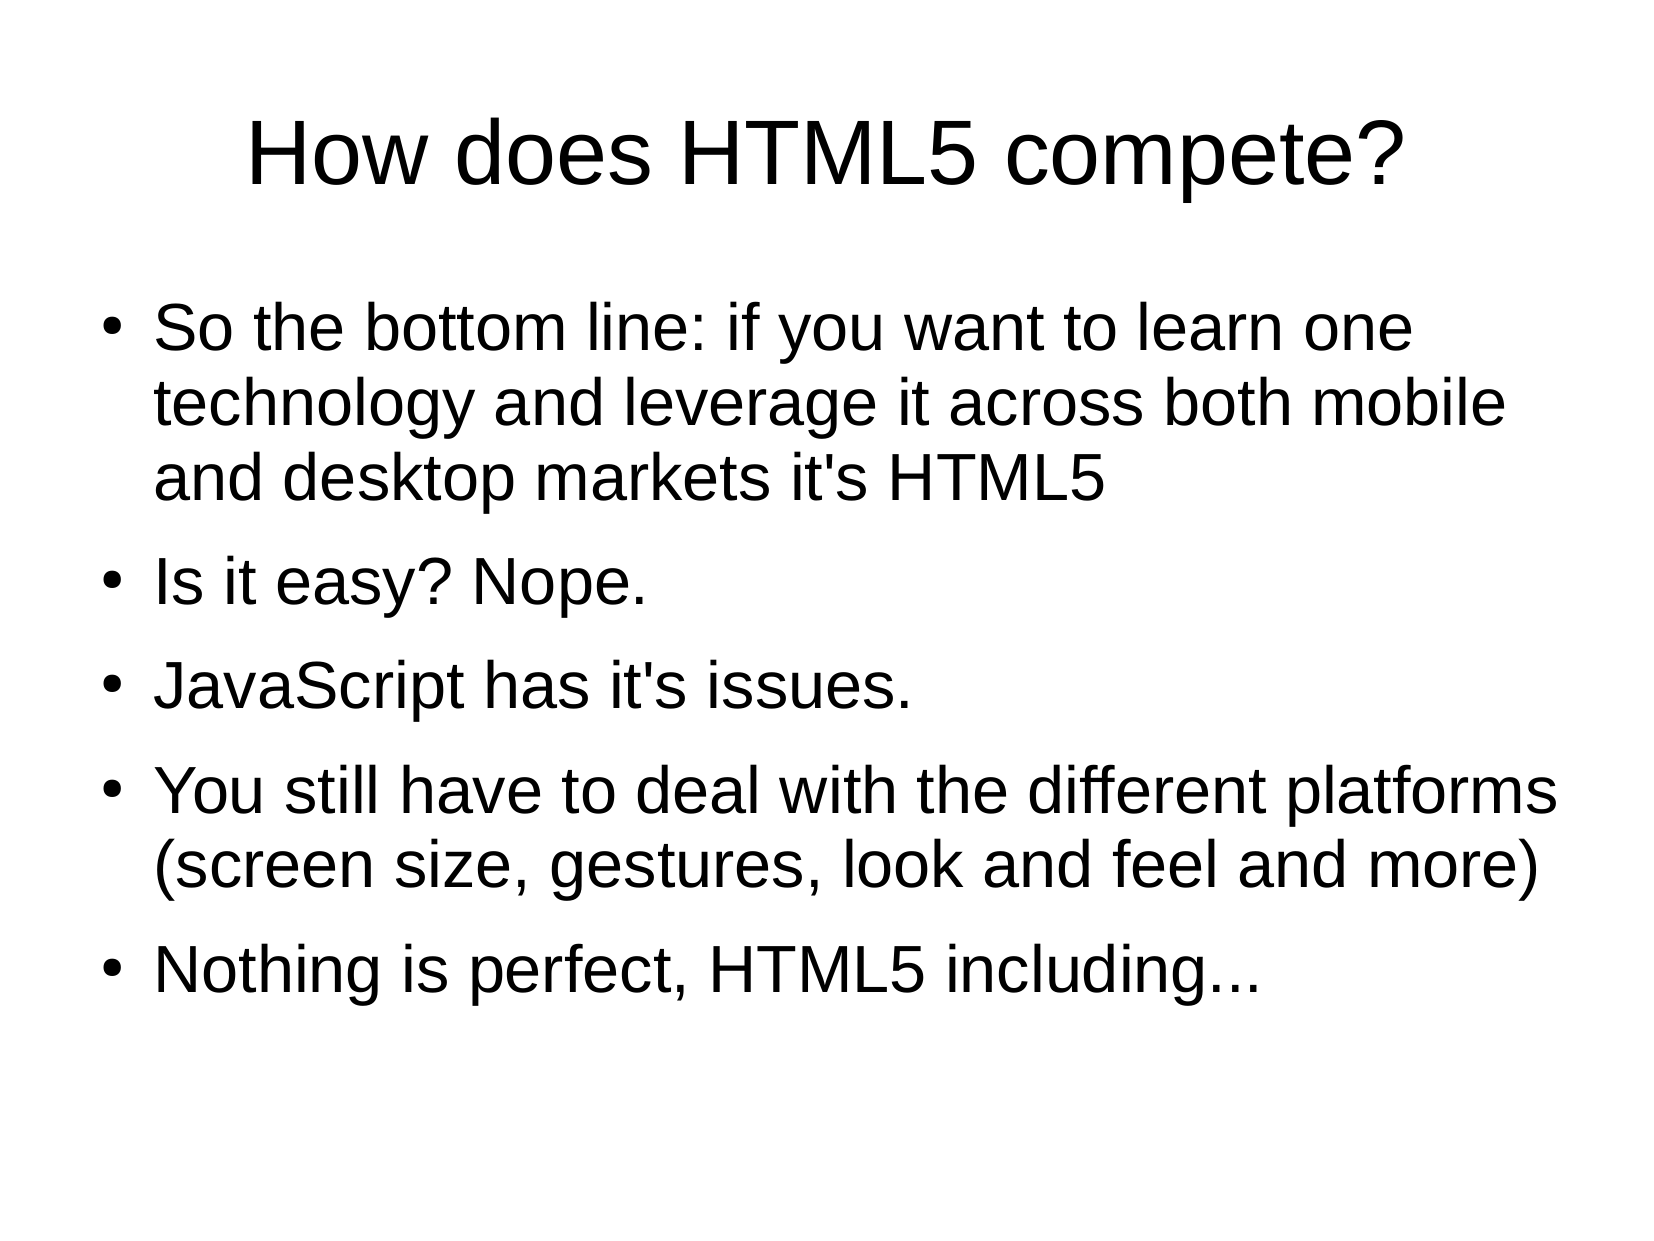

# How does HTML5 compete?
So the bottom line: if you want to learn one technology and leverage it across both mobile and desktop markets it's HTML5
Is it easy? Nope.
JavaScript has it's issues.
You still have to deal with the different platforms (screen size, gestures, look and feel and more)
Nothing is perfect, HTML5 including...